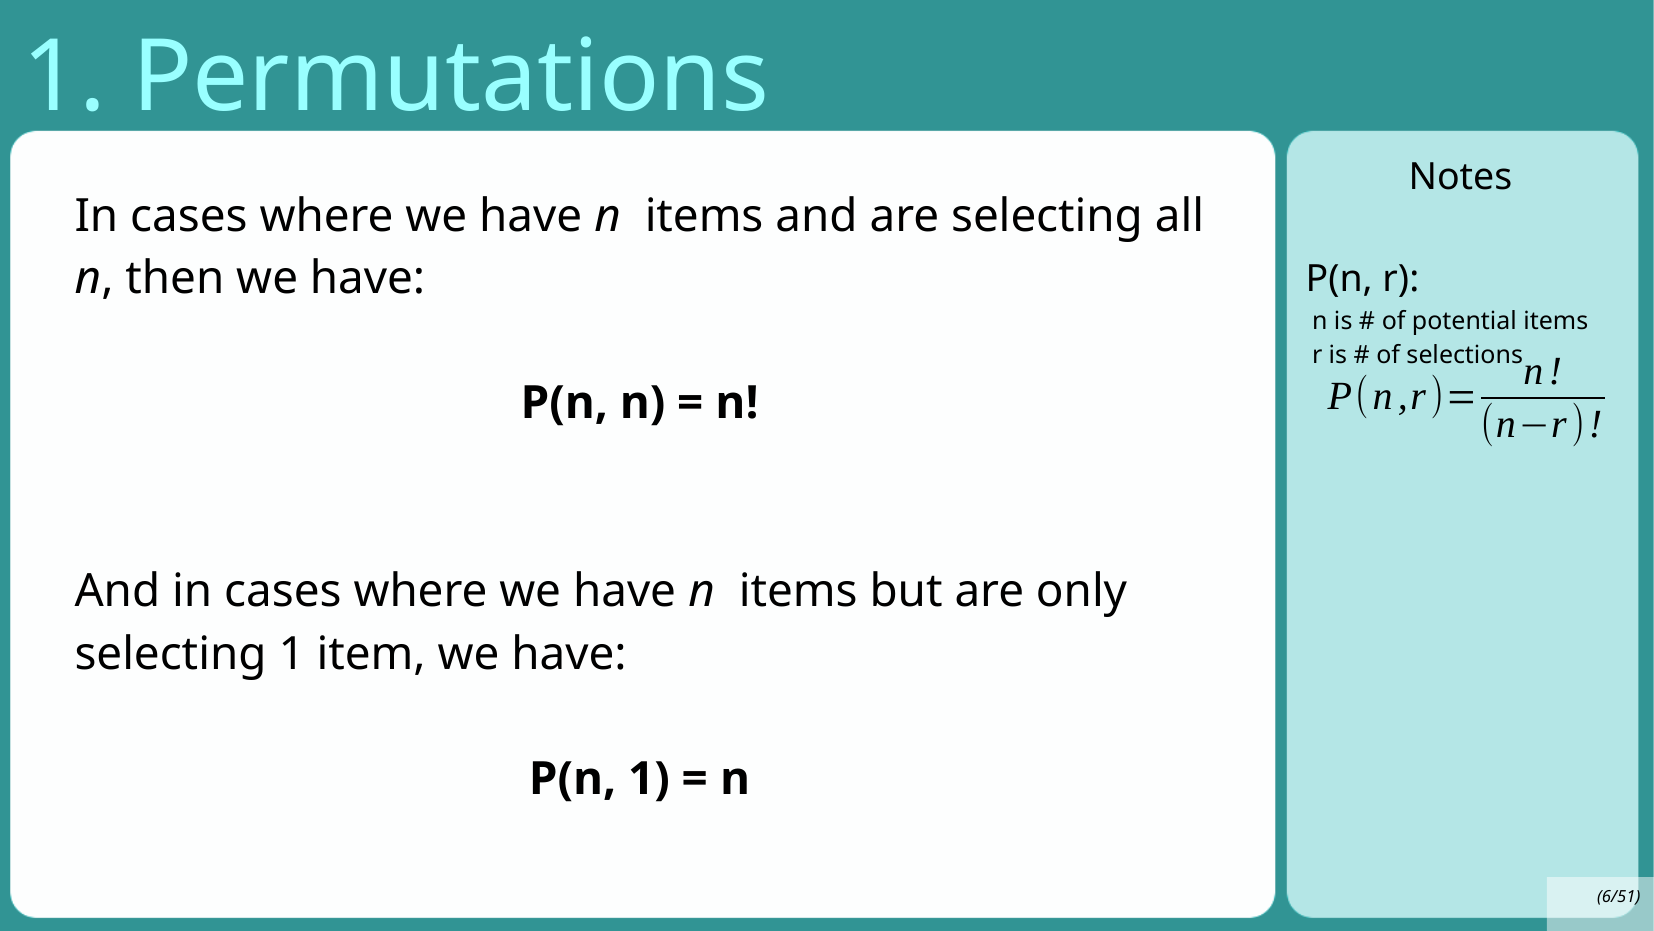

# 1. Permutations
Notes
P(n, r):
 n is # of potential items
 r is # of selections
In cases where we have n items and are selecting all n, then we have:
P(n, n) = n!
And in cases where we have n items but are only selecting 1 item, we have:
P(n, 1) = n